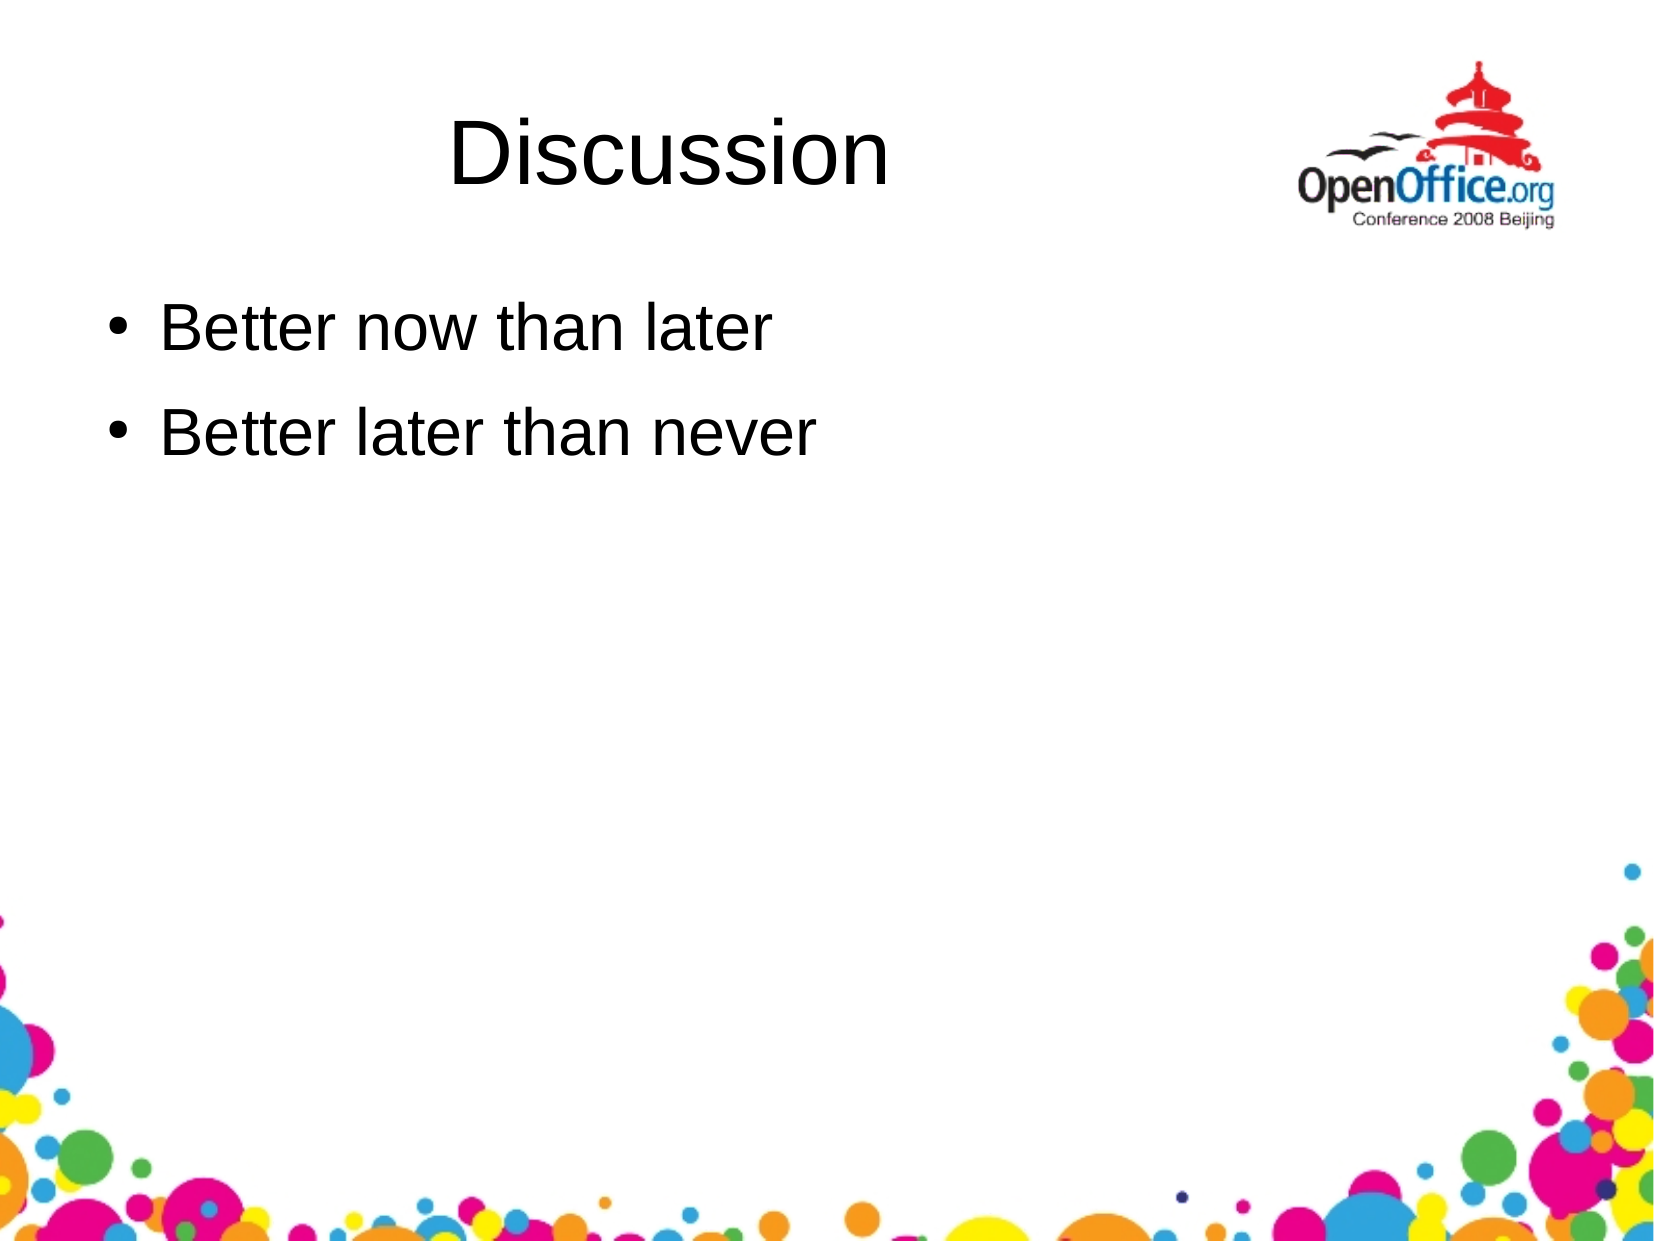

# Discussion
Better now than later
Better later than never